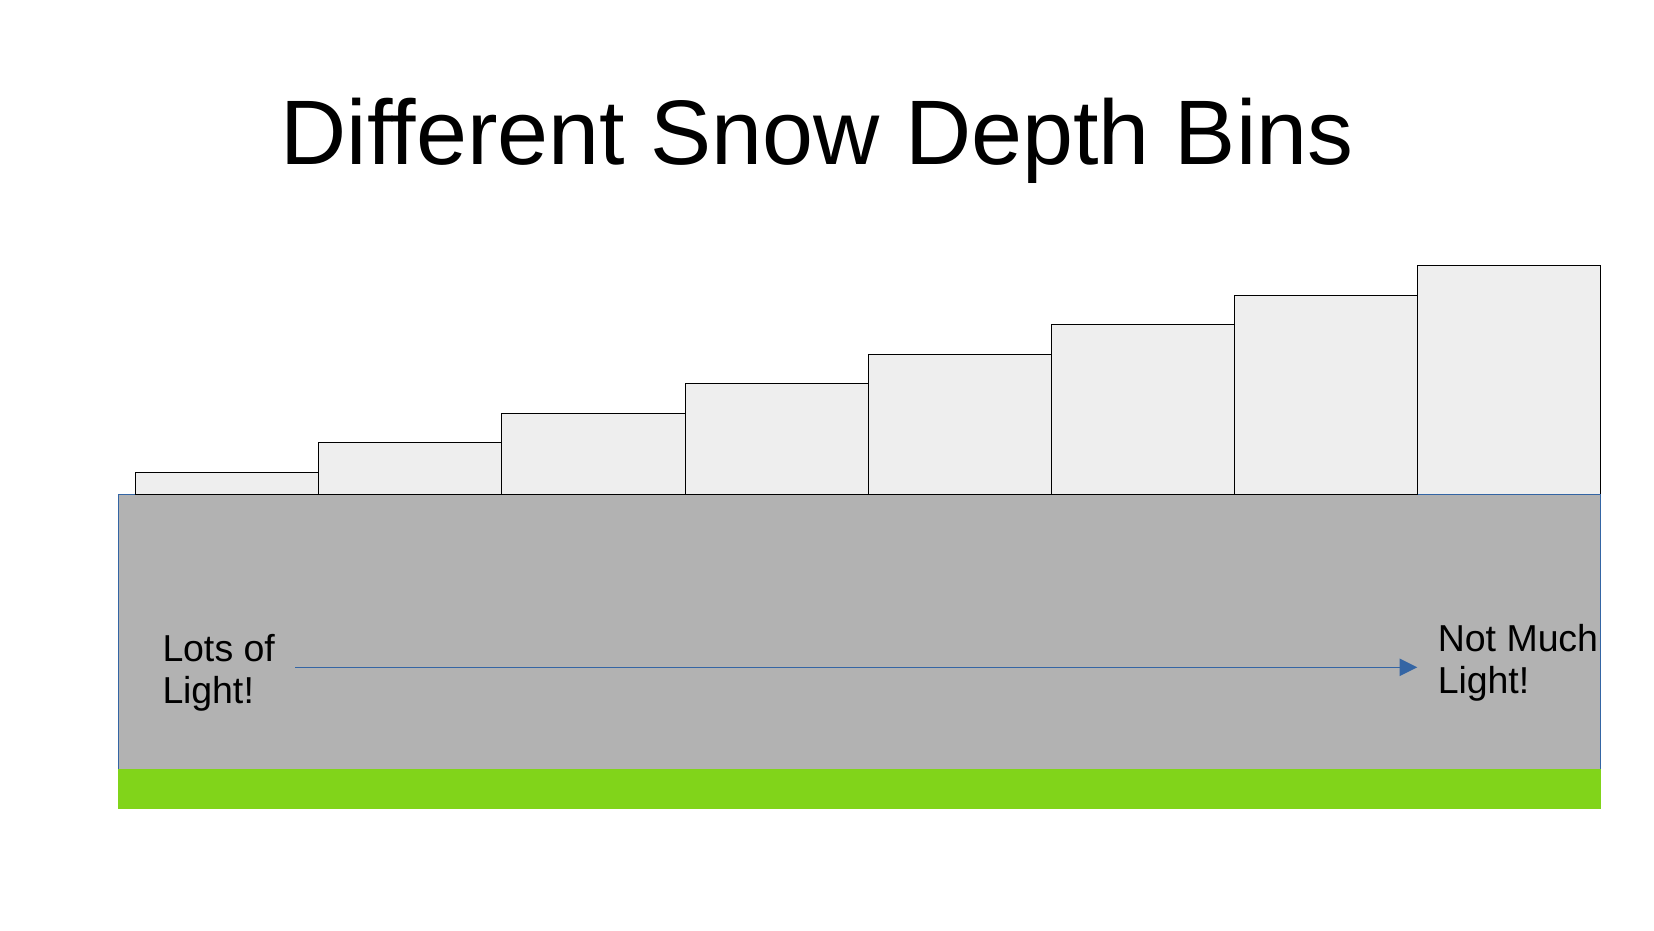

# Different Snow Depth Bins
Not Much Light!
Lots of Light!